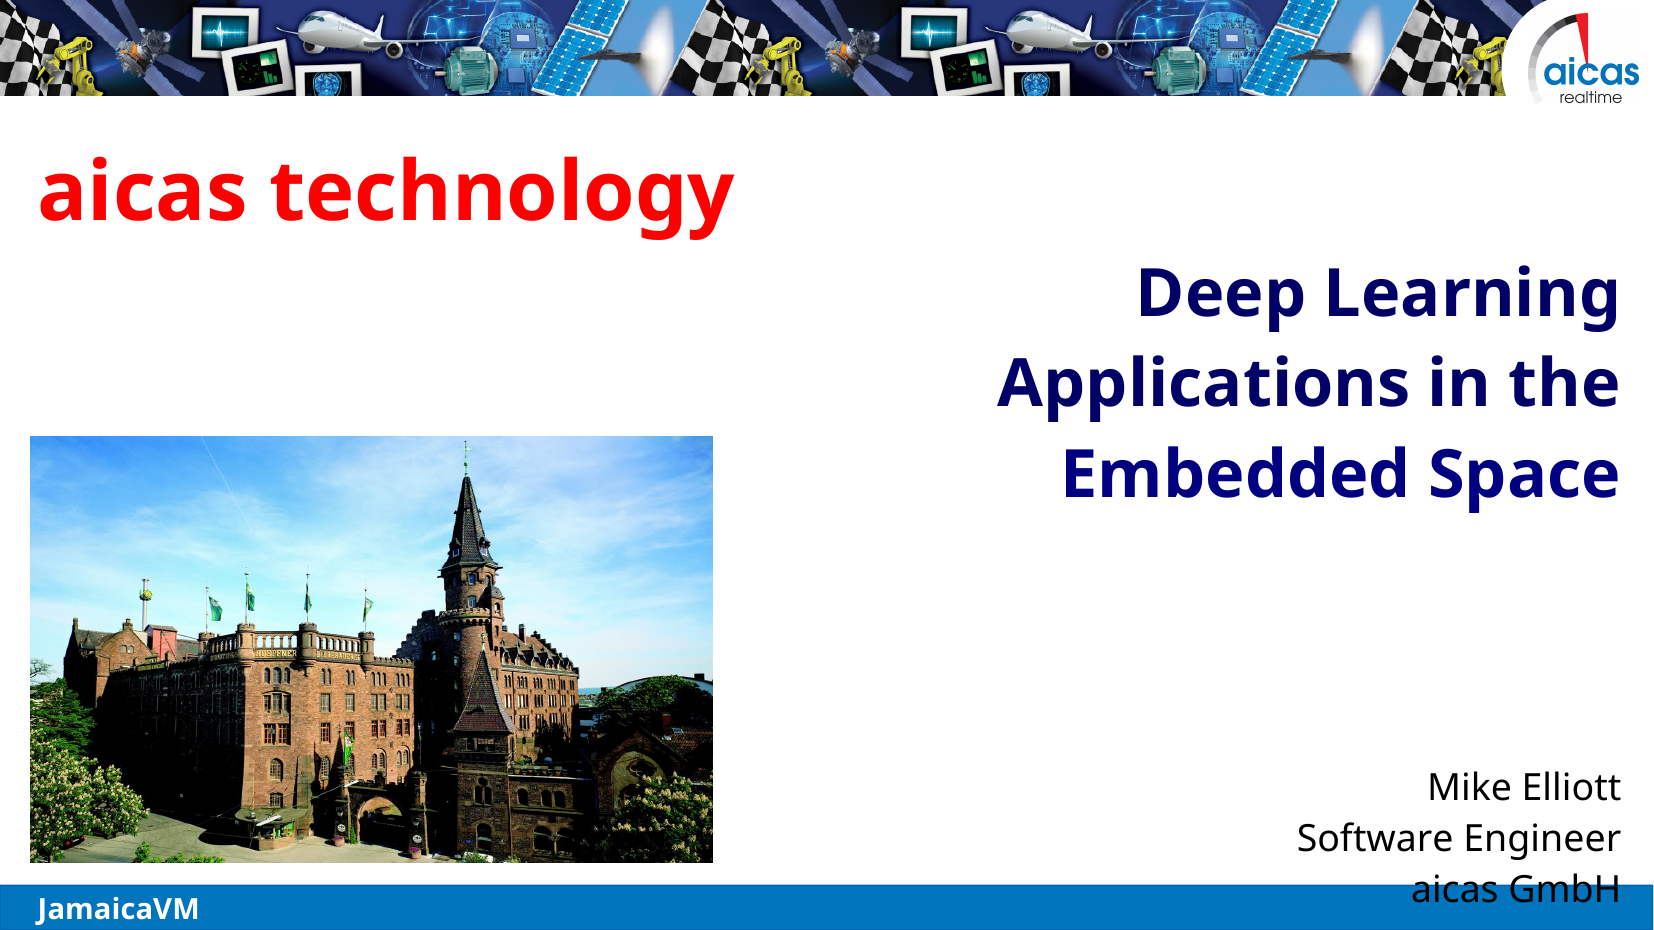

aicas technology
Deep Learning
Applications in the
 Embedded Space
Mike Elliott
Software Engineer
aicas GmbH